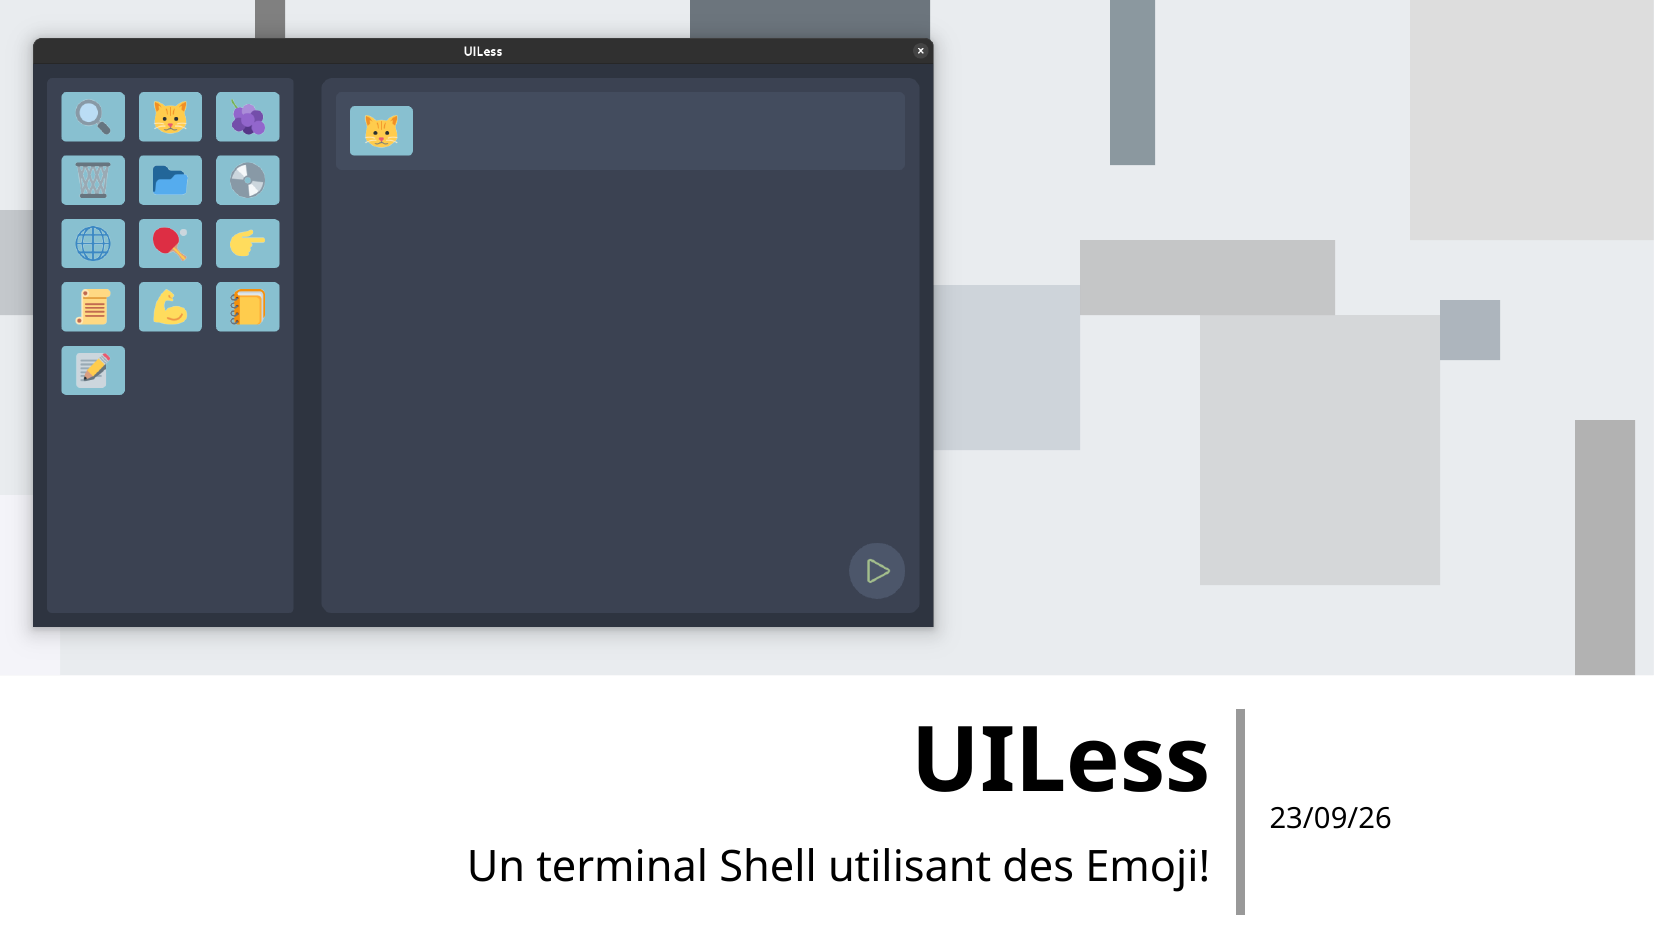

# UILess
Un terminal Shell utilisant des Emoji!